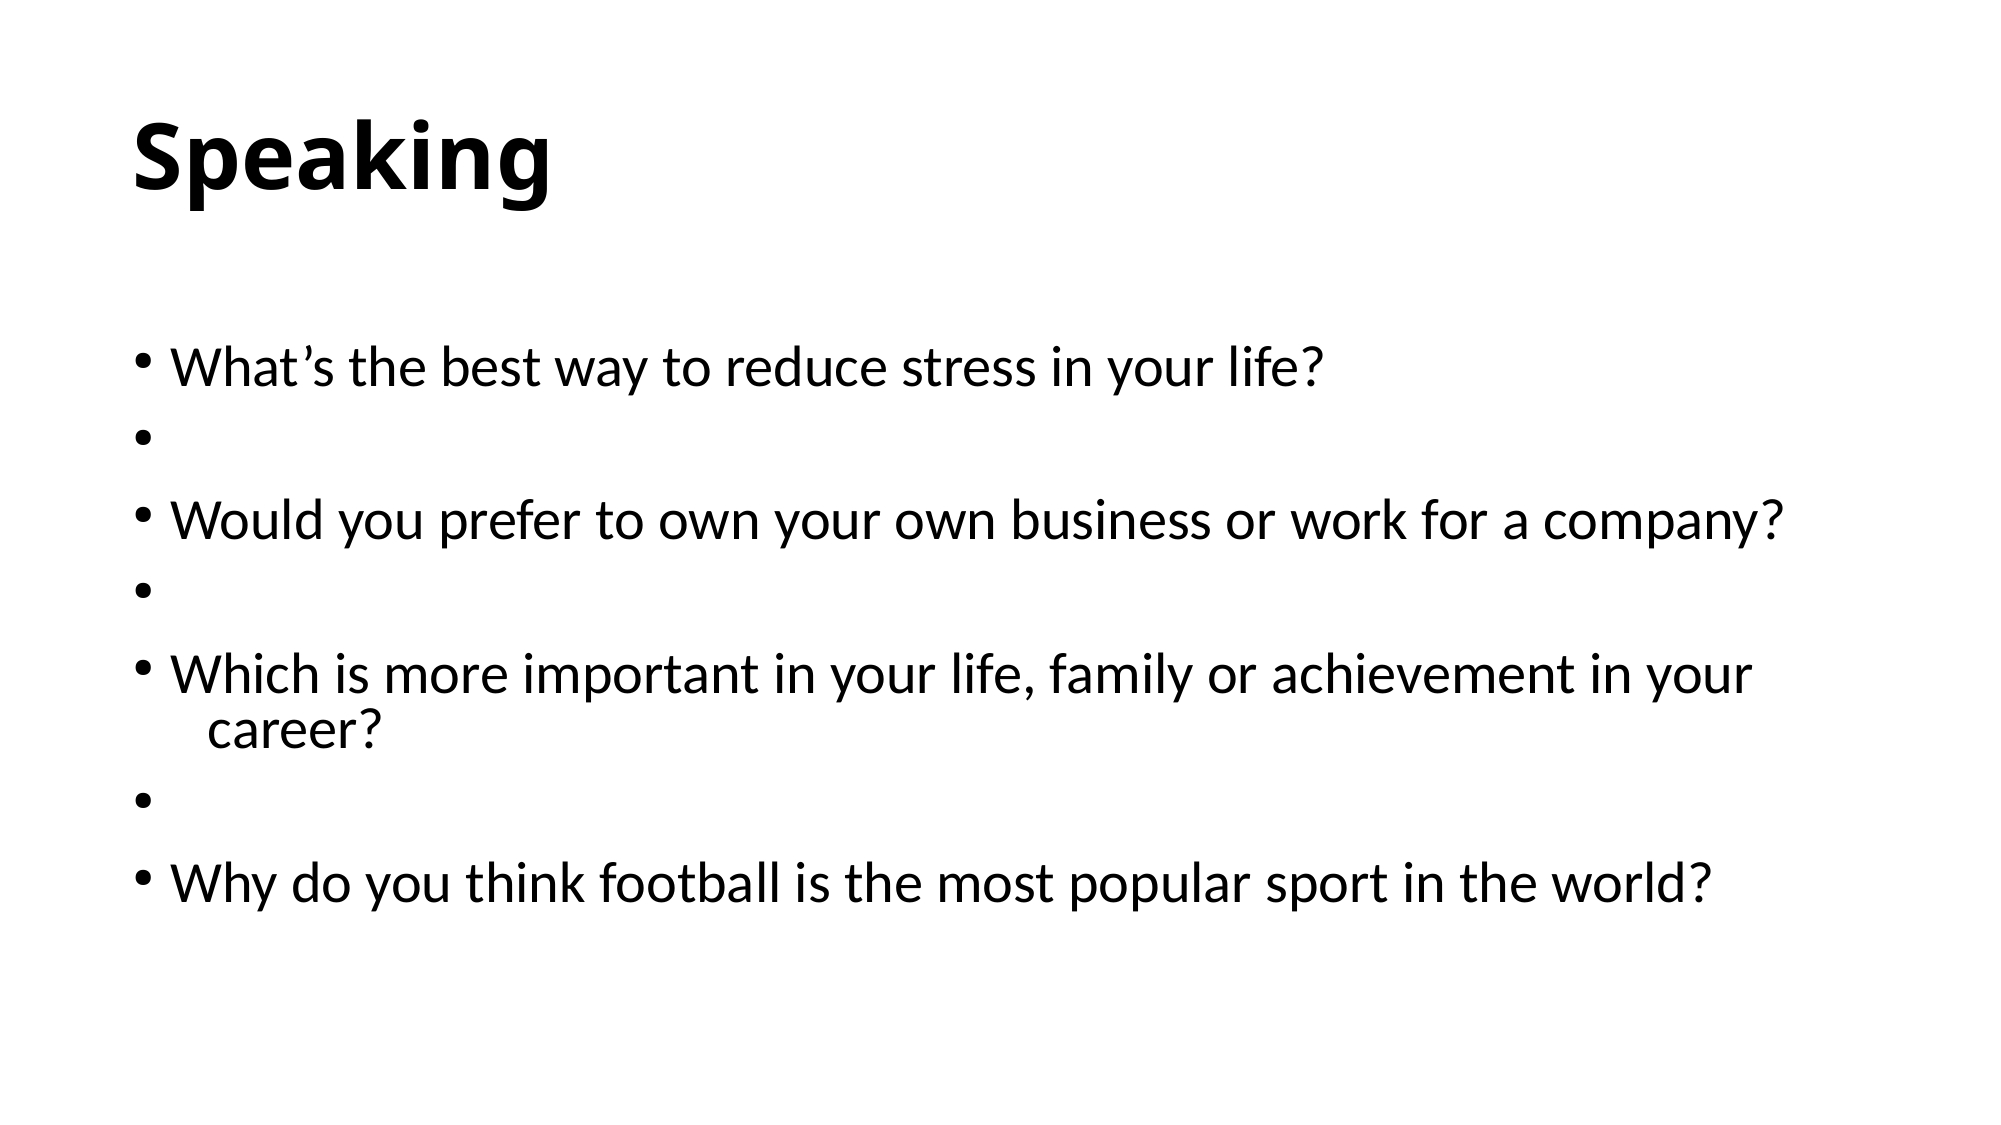

# Speaking
What’s the best way to reduce stress in your life?
Would you prefer to own your own business or work for a company?
Which is more important in your life, family or achievement in your career?
Why do you think football is the most popular sport in the world?